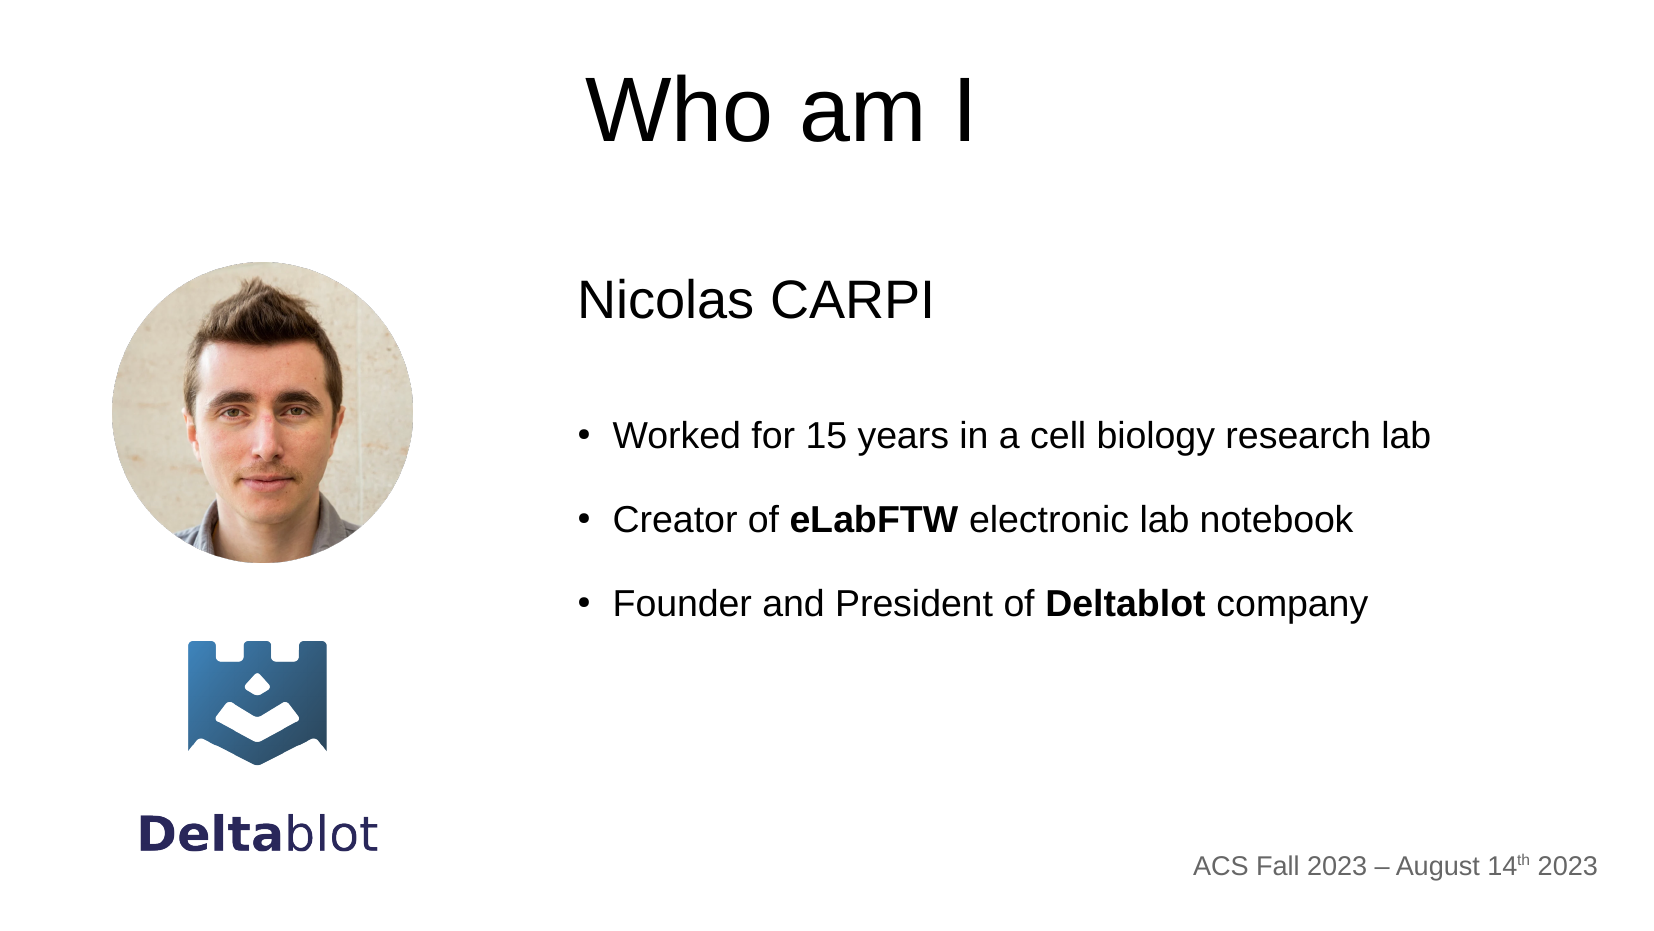

# Who am I
Nicolas CARPI
Worked for 15 years in a cell biology research lab
Creator of eLabFTW electronic lab notebook
Founder and President of Deltablot company
ACS Fall 2023 – August 14th 2023